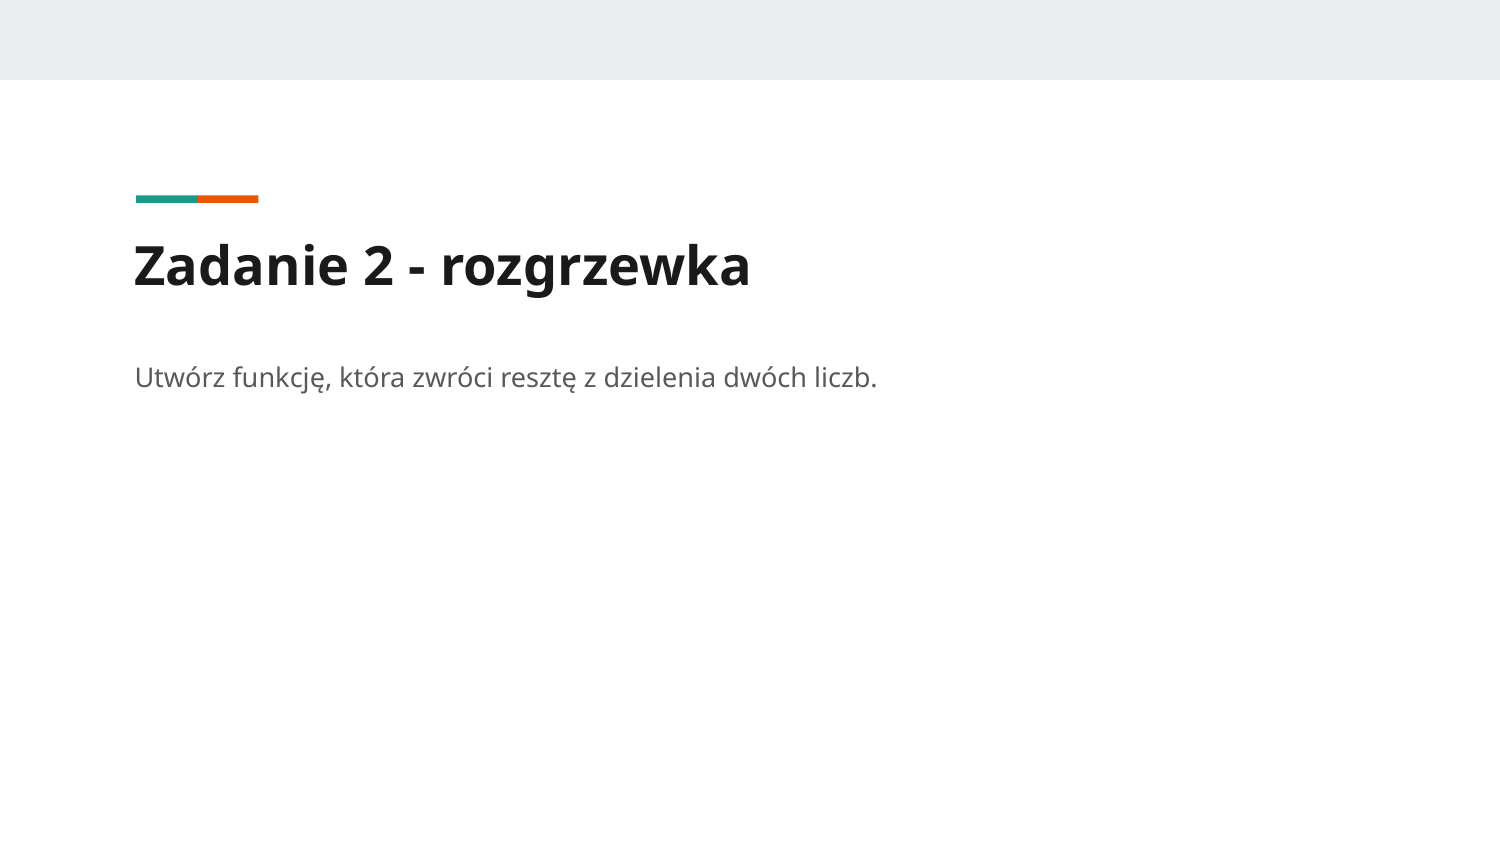

# Zadanie 2 - rozgrzewka
Utwórz funkcję, która zwróci resztę z dzielenia dwóch liczb.